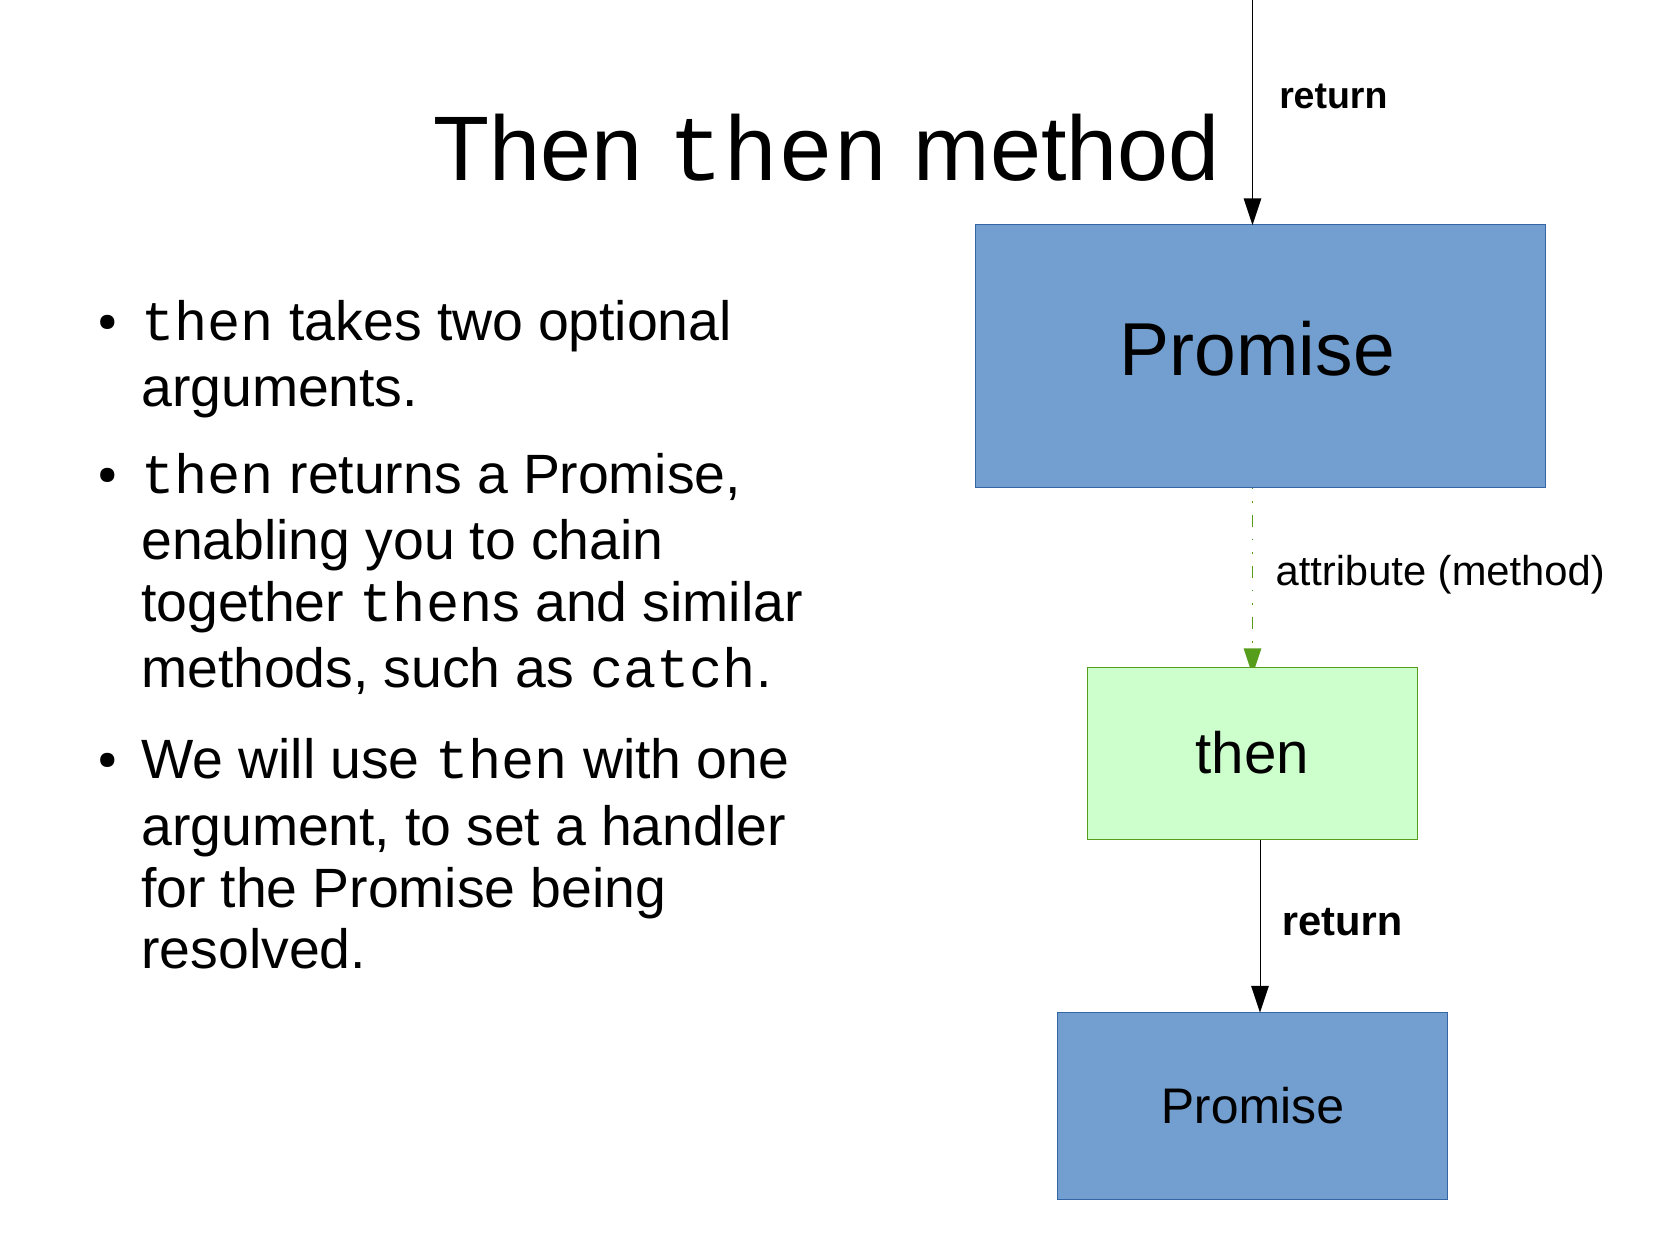

# Then then method
return
then takes two optional arguments.
then returns a Promise, enabling you to chain together thens and similar methods, such as catch.
We will use then with one argument, to set a handler for the Promise being resolved.
Promise
attribute (method)
then
return
Promise